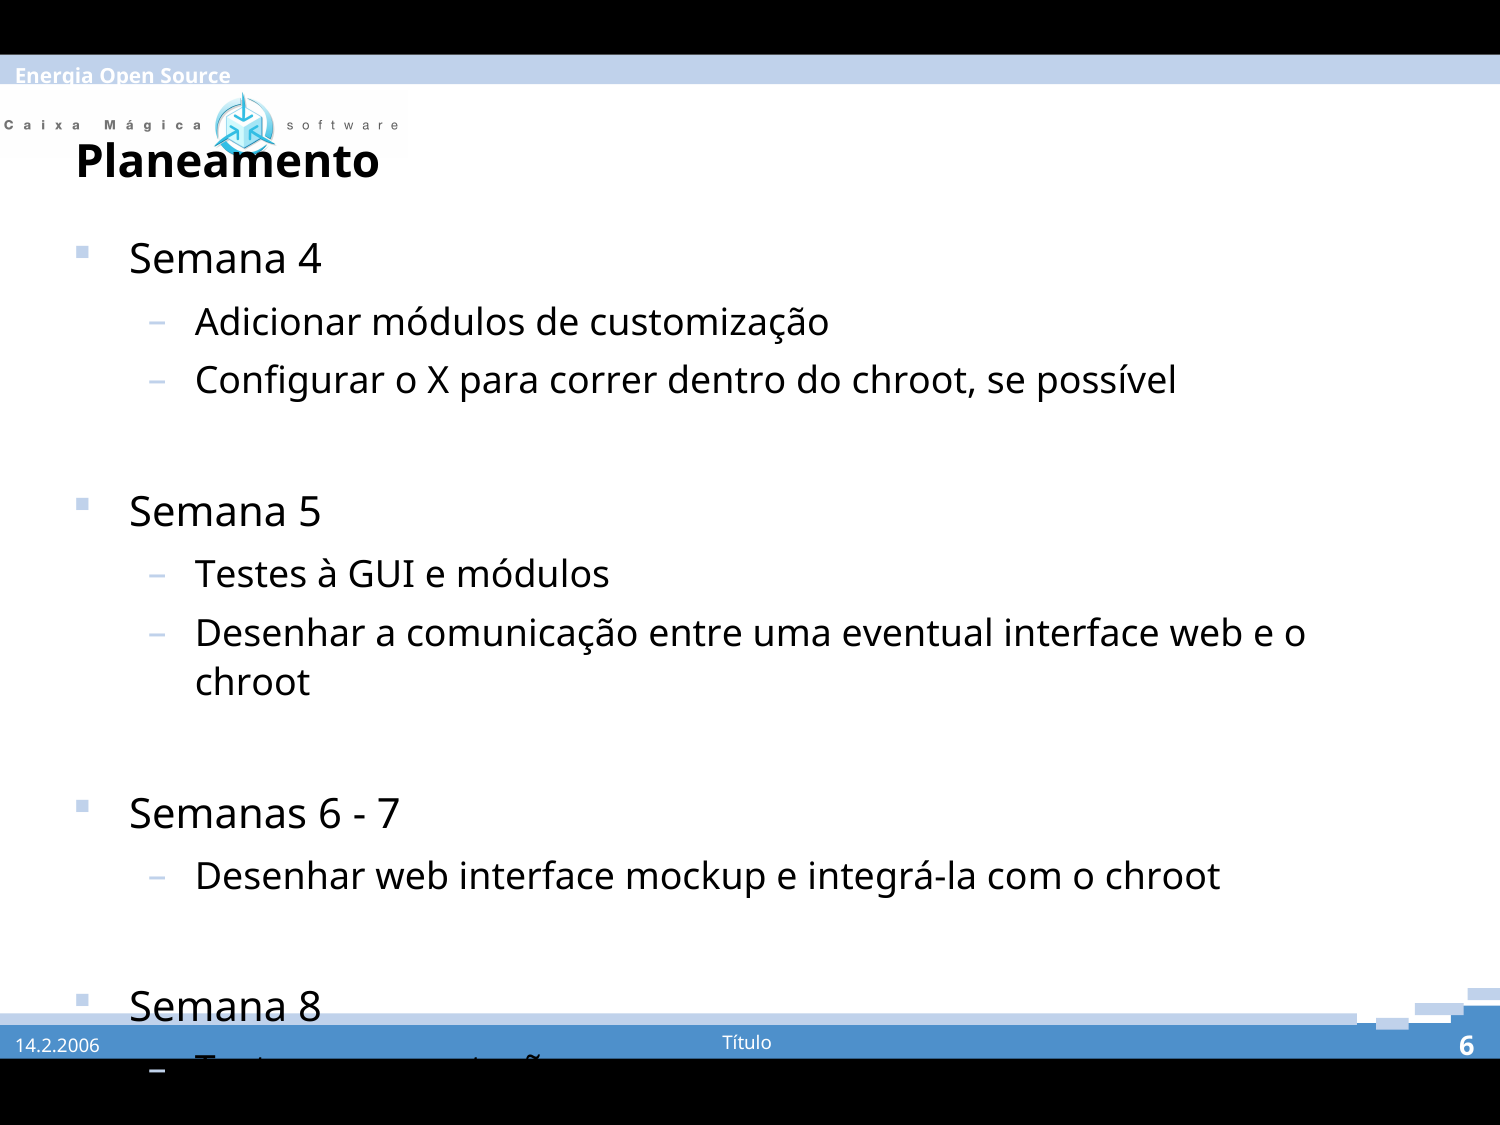

# Planeamento
Semana 4
Adicionar módulos de customização
Configurar o X para correr dentro do chroot, se possível
Semana 5
Testes à GUI e módulos
Desenhar a comunicação entre uma eventual interface web e o chroot
Semanas 6 - 7
Desenhar web interface mockup e integrá-la com o chroot
Semana 8
Testes, apresentação